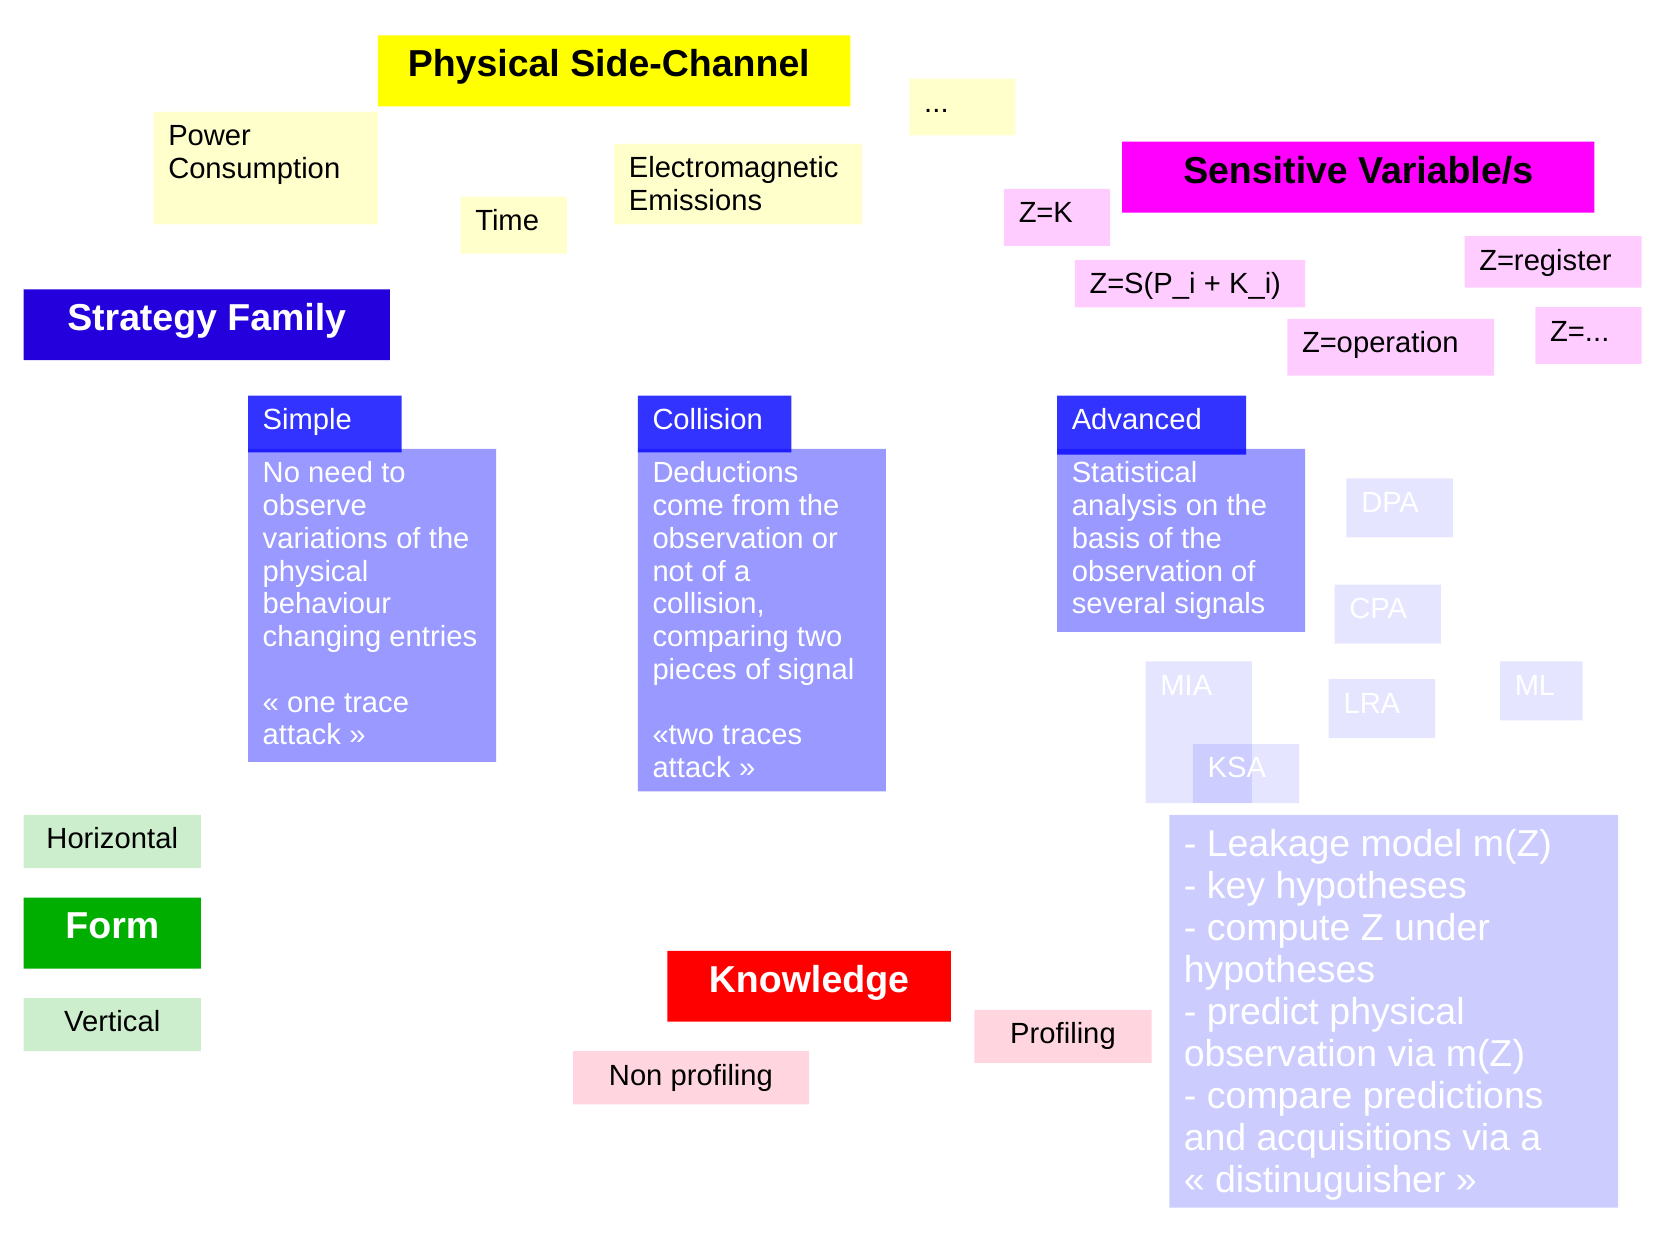

Physical Side-Channel
...
Power Consumption
Sensitive Variable/s
Electromagnetic Emissions
Z=K
Time
Z=register
Z=S(P_i + K_i)
Strategy Family
Z=...
Z=operation
Simple
Collision
Advanced
No need to observe variations of the physical behaviour changing entries
« one trace attack »
Deductions come from the observation or not of a collision, comparing two pieces of signal
«two traces attack »
Statistical analysis on the basis of the observation of several signals
DPA
CPA
MIA
ML
LRA
KSA
Horizontal
- Leakage model m(Z)
- key hypotheses
- compute Z under hypotheses
- predict physical observation via m(Z)
- compare predictions and acquisitions via a « distinuguisher »
Form
Knowledge
Vertical
Profiling
Non profiling